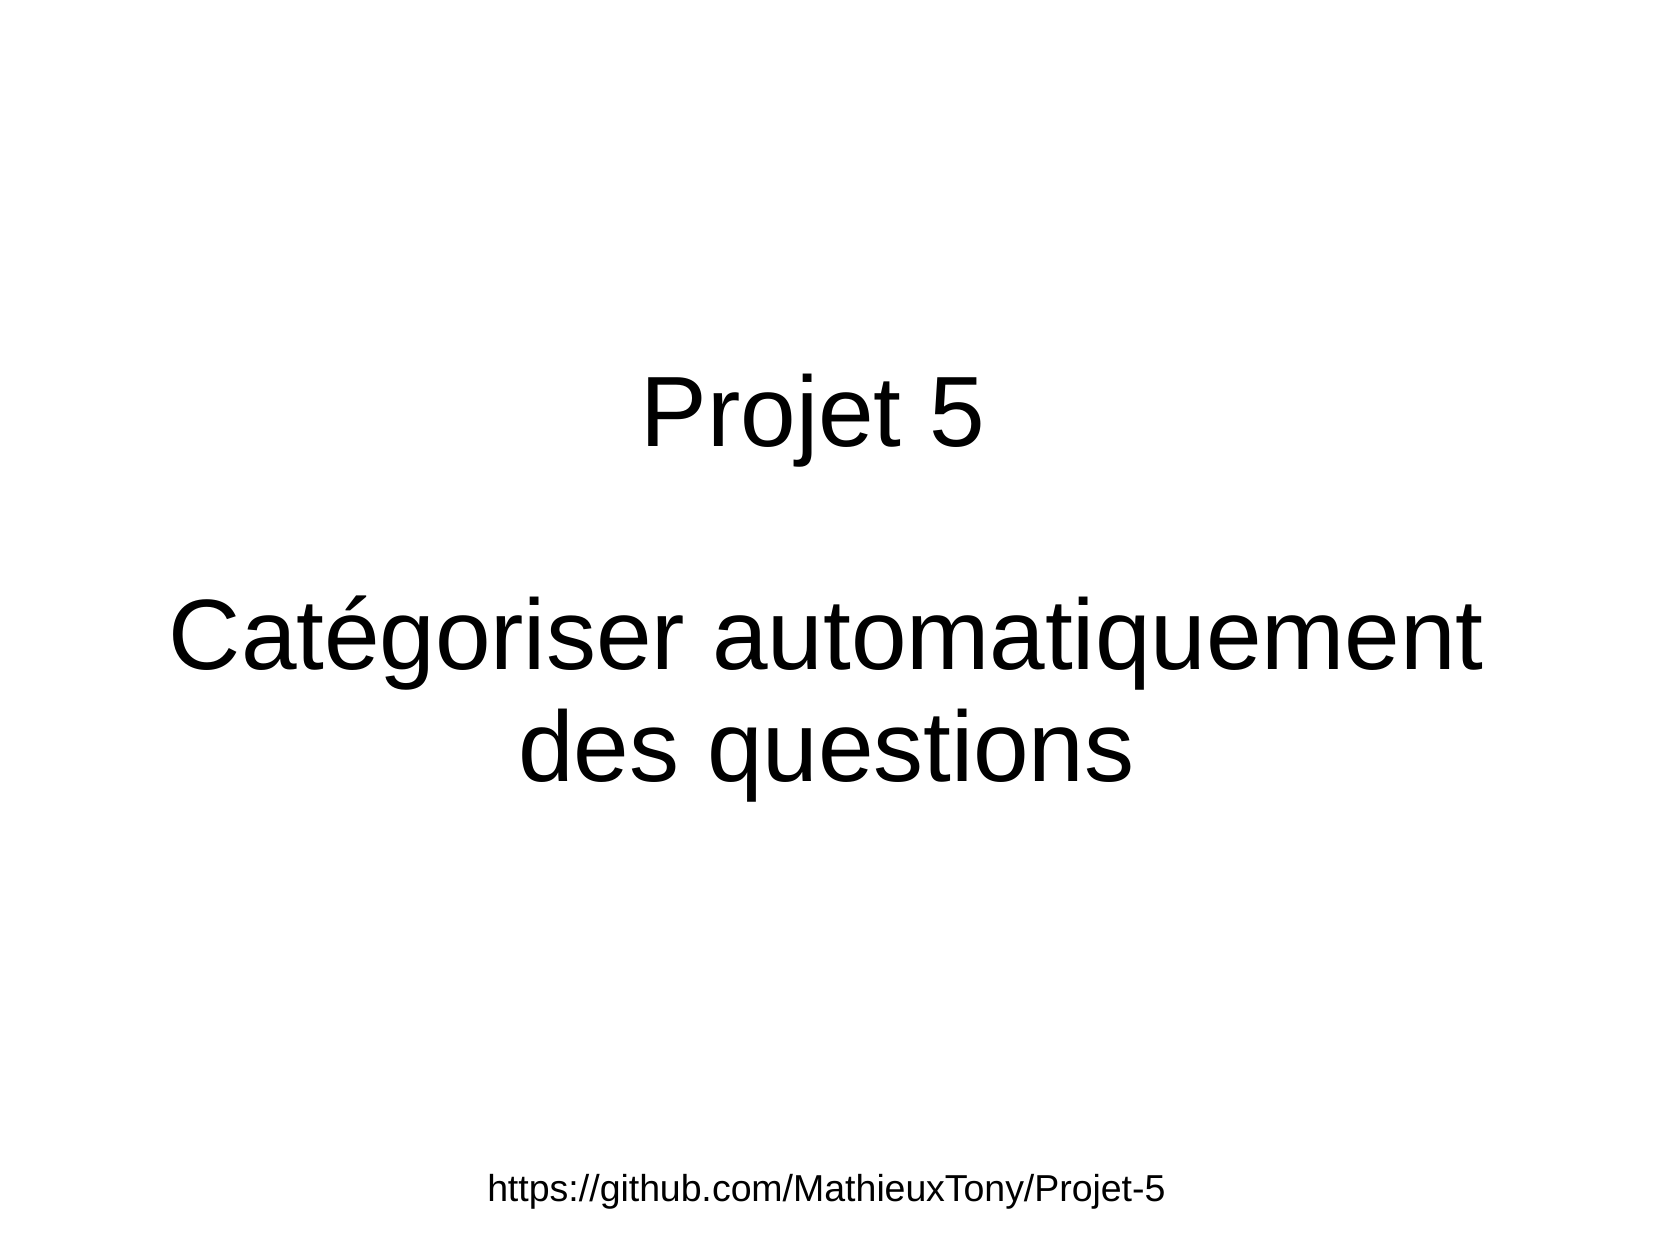

# Projet 5
Catégoriser automatiquement des questions
https://github.com/MathieuxTony/Projet-5